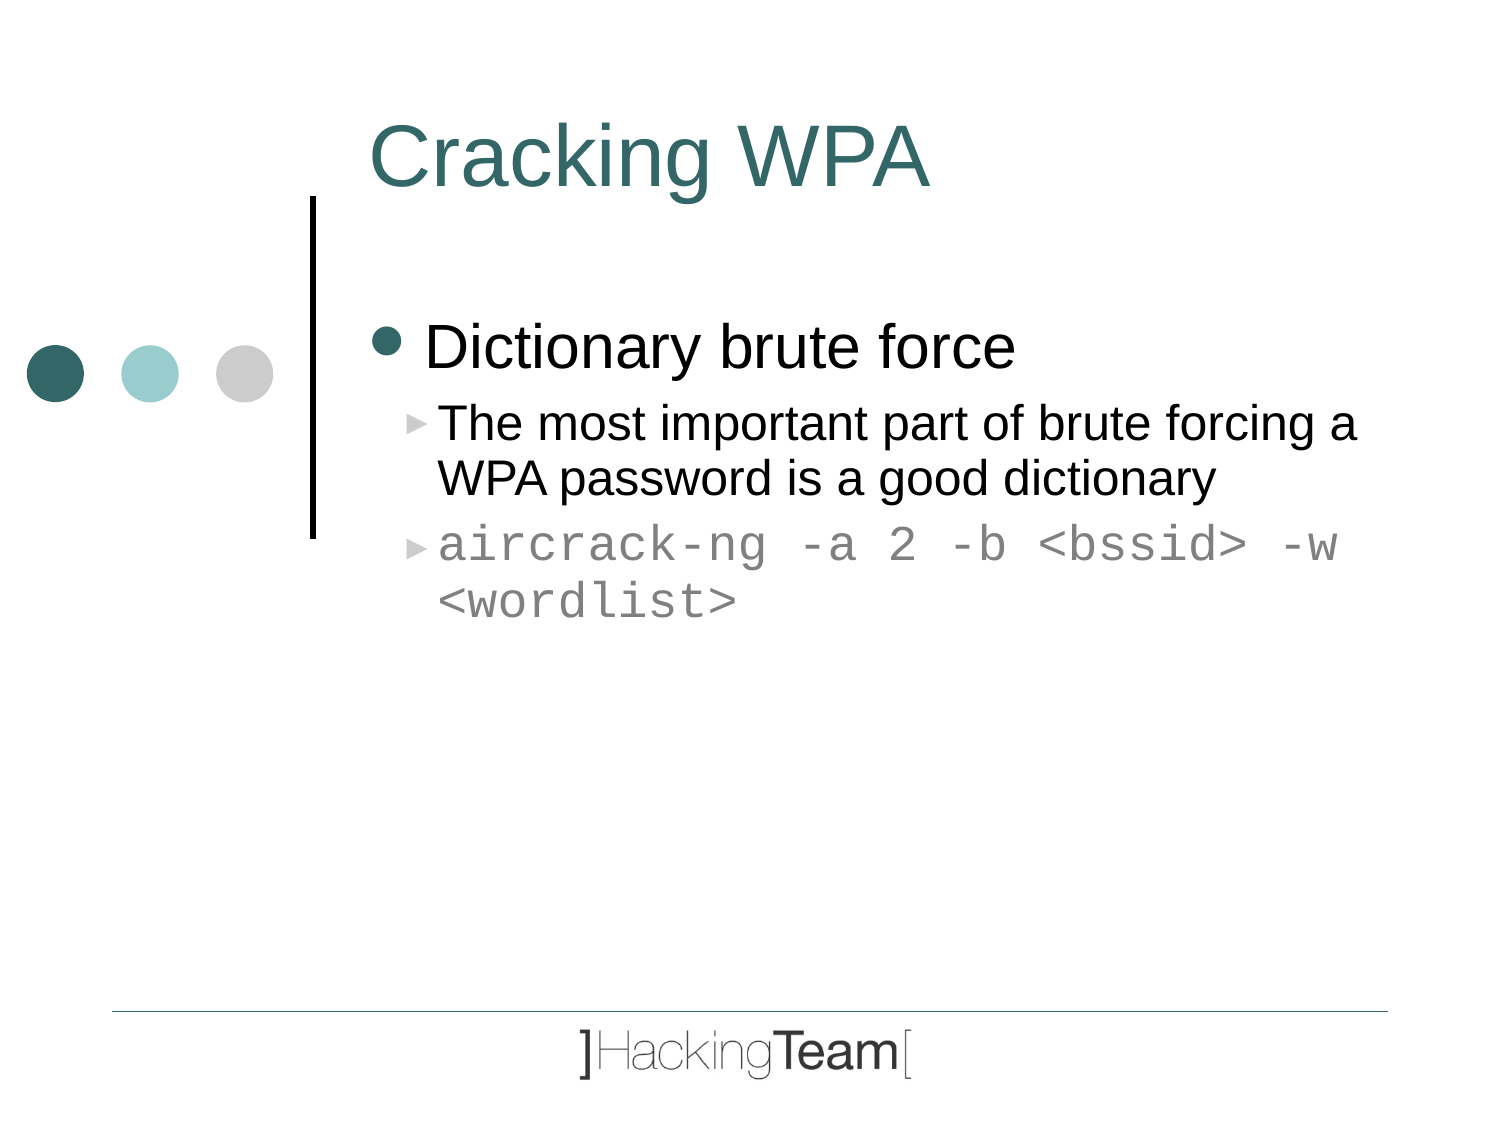

# Cracking WPA
Dictionary brute force
The most important part of brute forcing a WPA password is a good dictionary
aircrack-ng -a 2 -b <bssid> -w <wordlist>